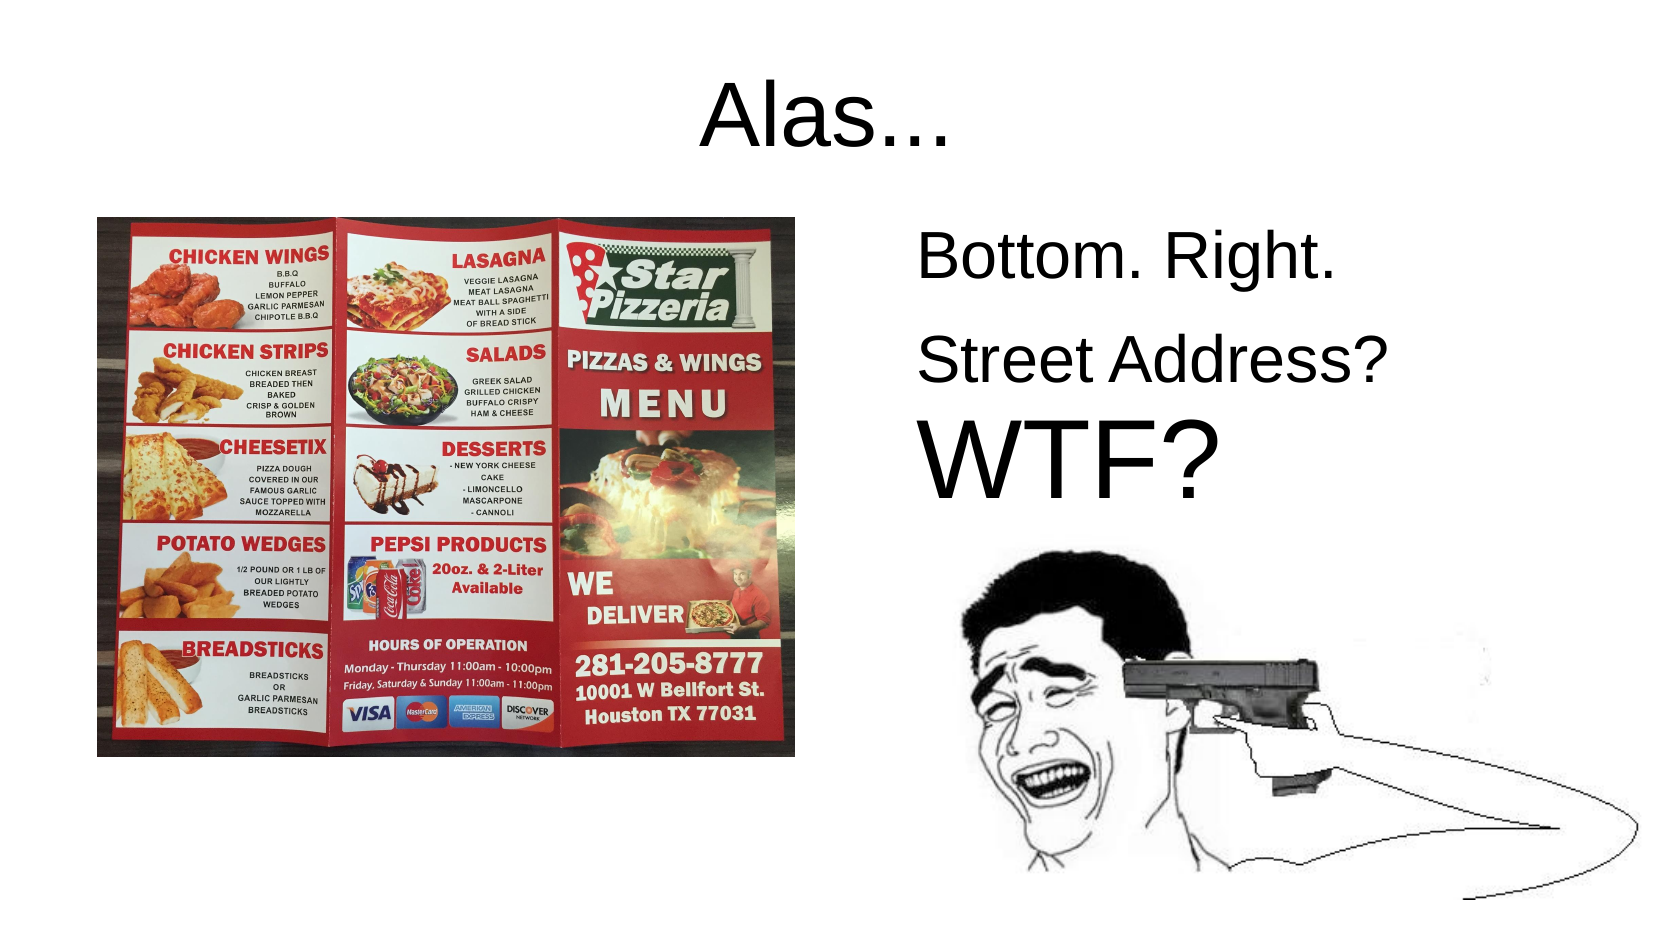

# Alas...
Bottom. Right.
Street Address?
WTF?